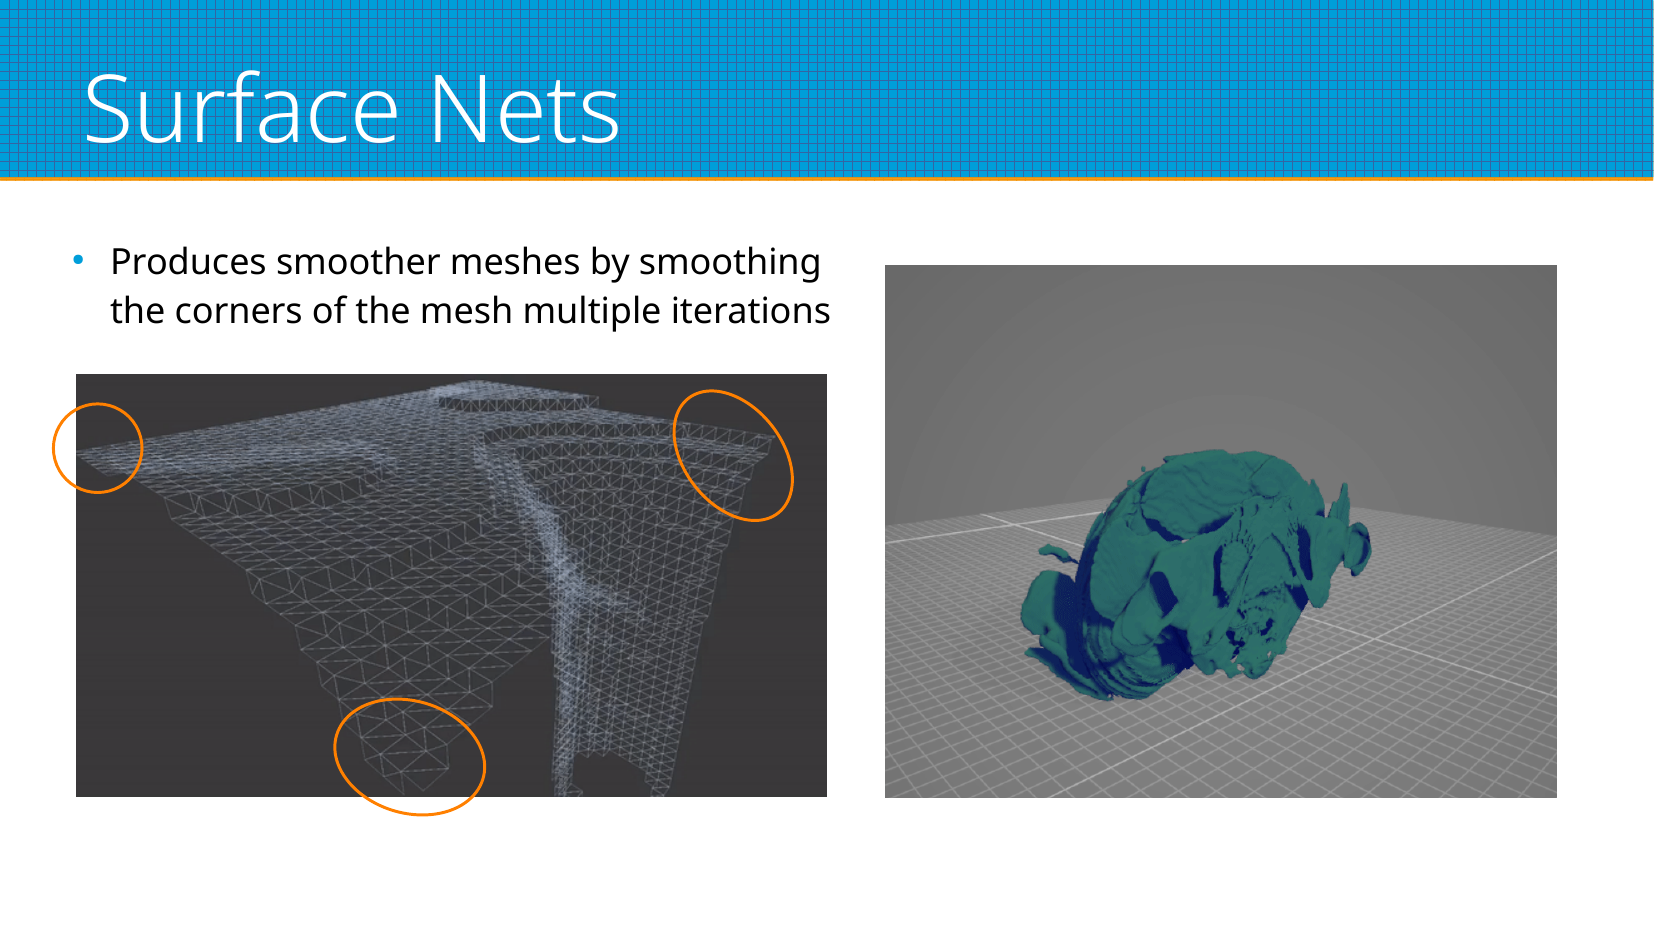

# Surface Nets
Produces smoother meshes by smoothing the corners of the mesh multiple iterations